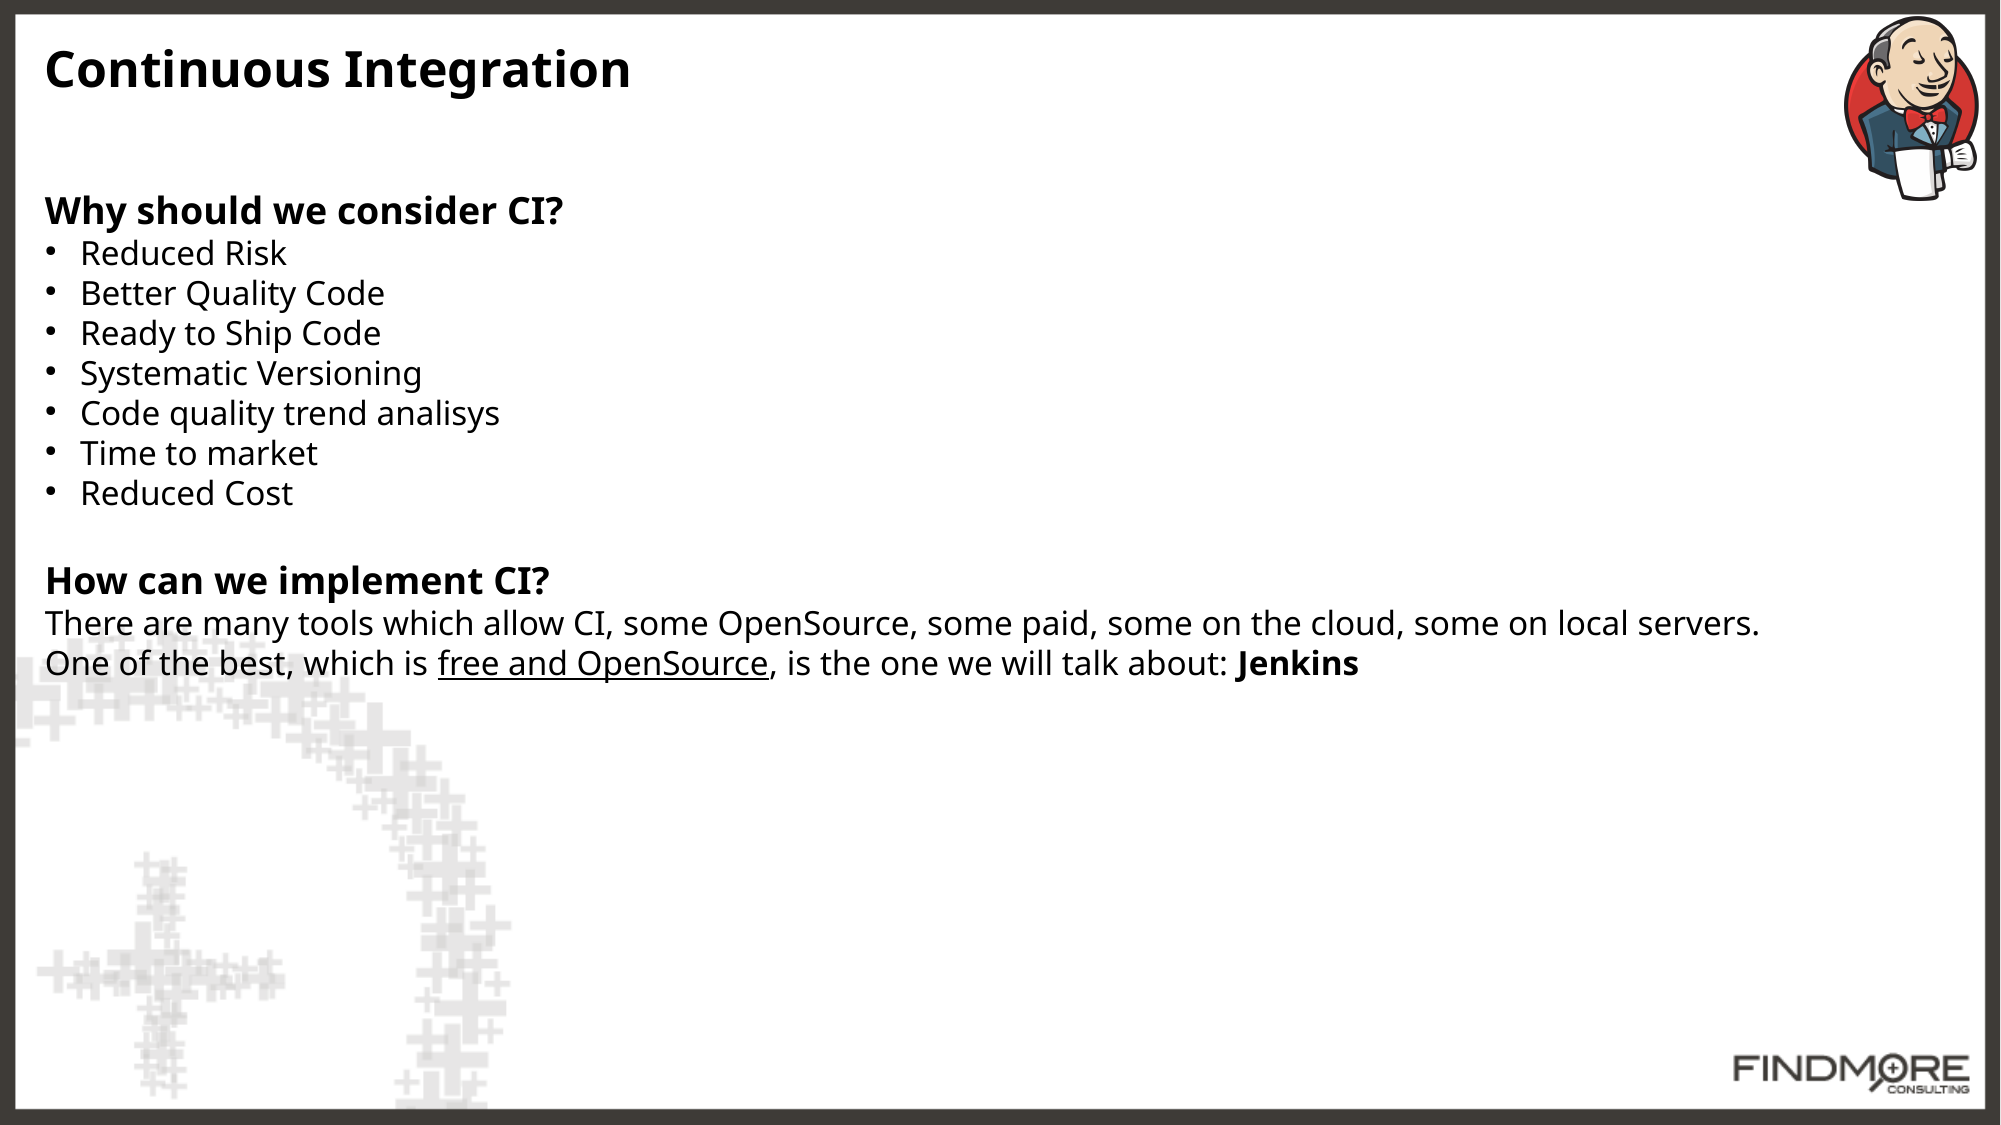

Continuous Integration
Why should we consider CI?
Reduced Risk
Better Quality Code
Ready to Ship Code
Systematic Versioning
Code quality trend analisys
Time to market
Reduced Cost
How can we implement CI?
There are many tools which allow CI, some OpenSource, some paid, some on the cloud, some on local servers.
One of the best, which is free and OpenSource, is the one we will talk about: Jenkins